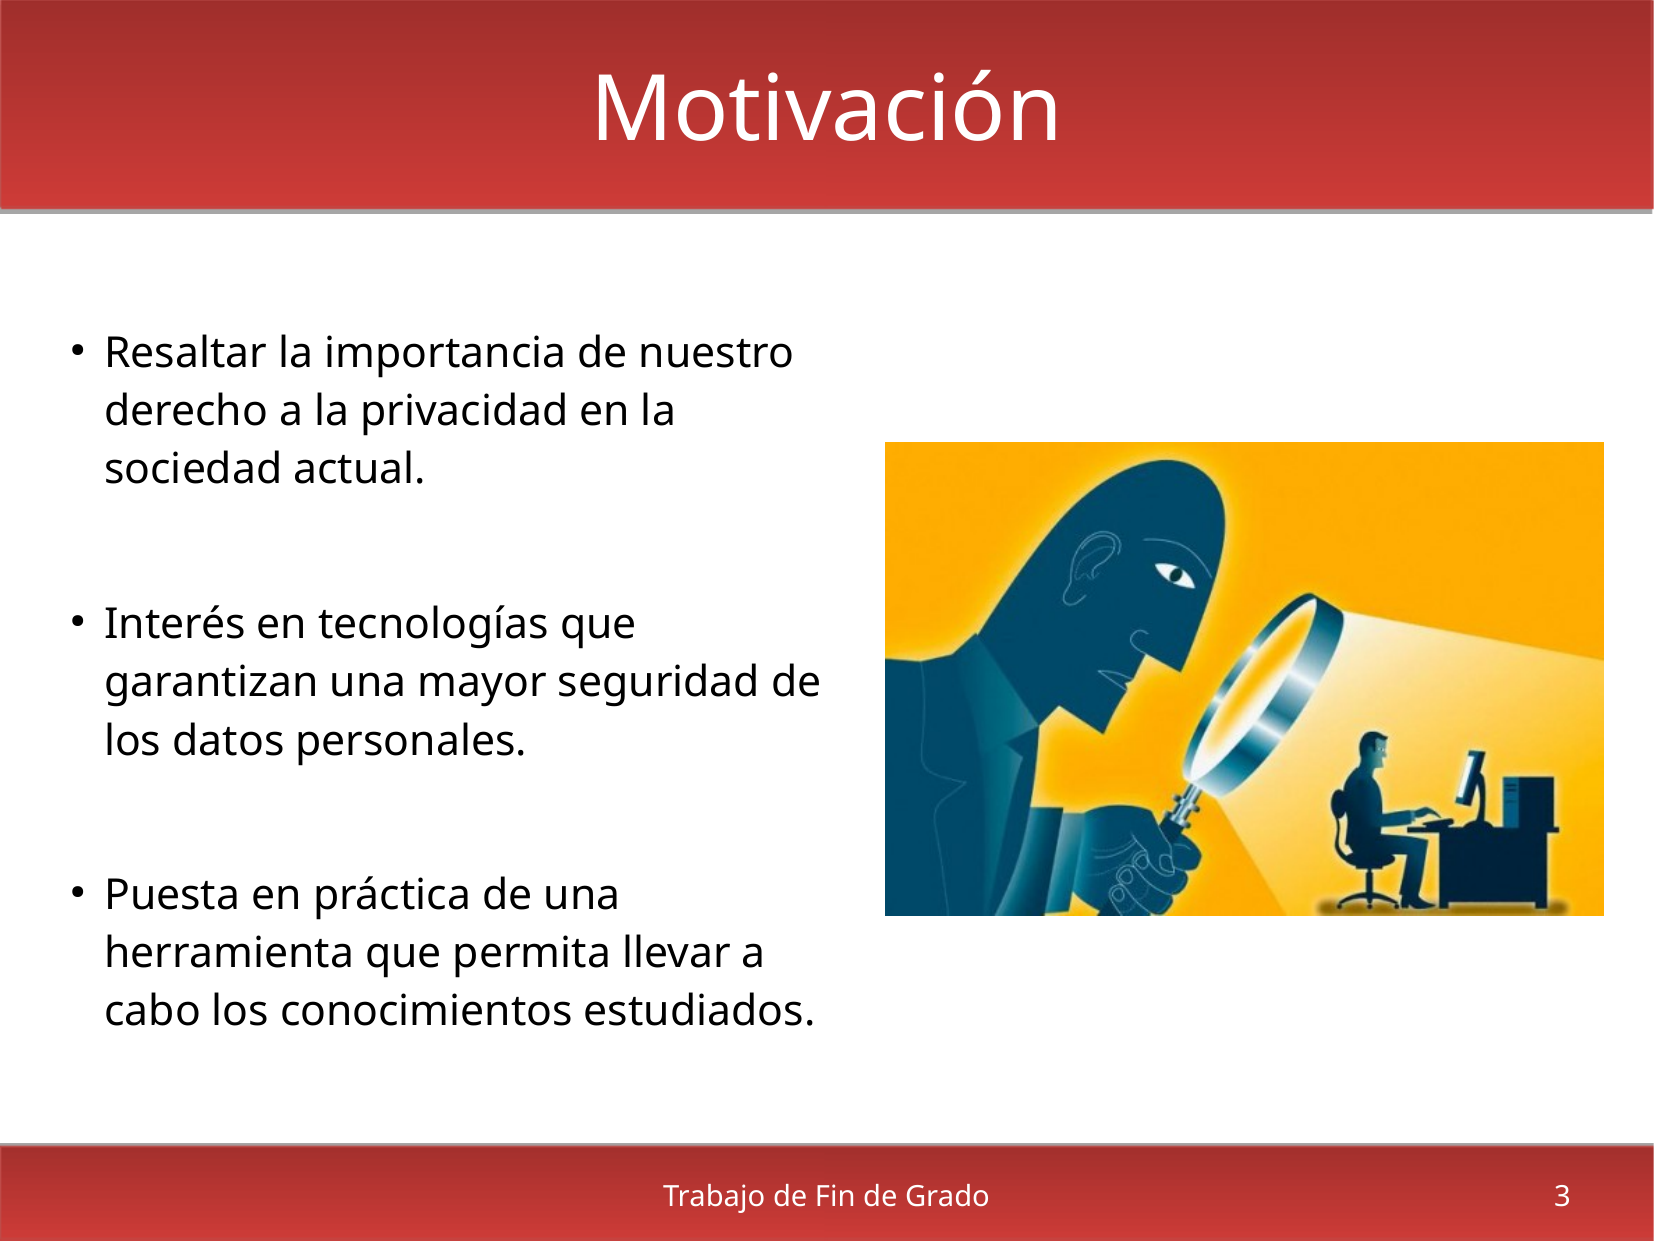

# Motivación
Resaltar la importancia de nuestro derecho a la privacidad en la sociedad actual.
Interés en tecnologías que garantizan una mayor seguridad de los datos personales.
Puesta en práctica de una herramienta que permita llevar a cabo los conocimientos estudiados.
Trabajo de Fin de Grado
3